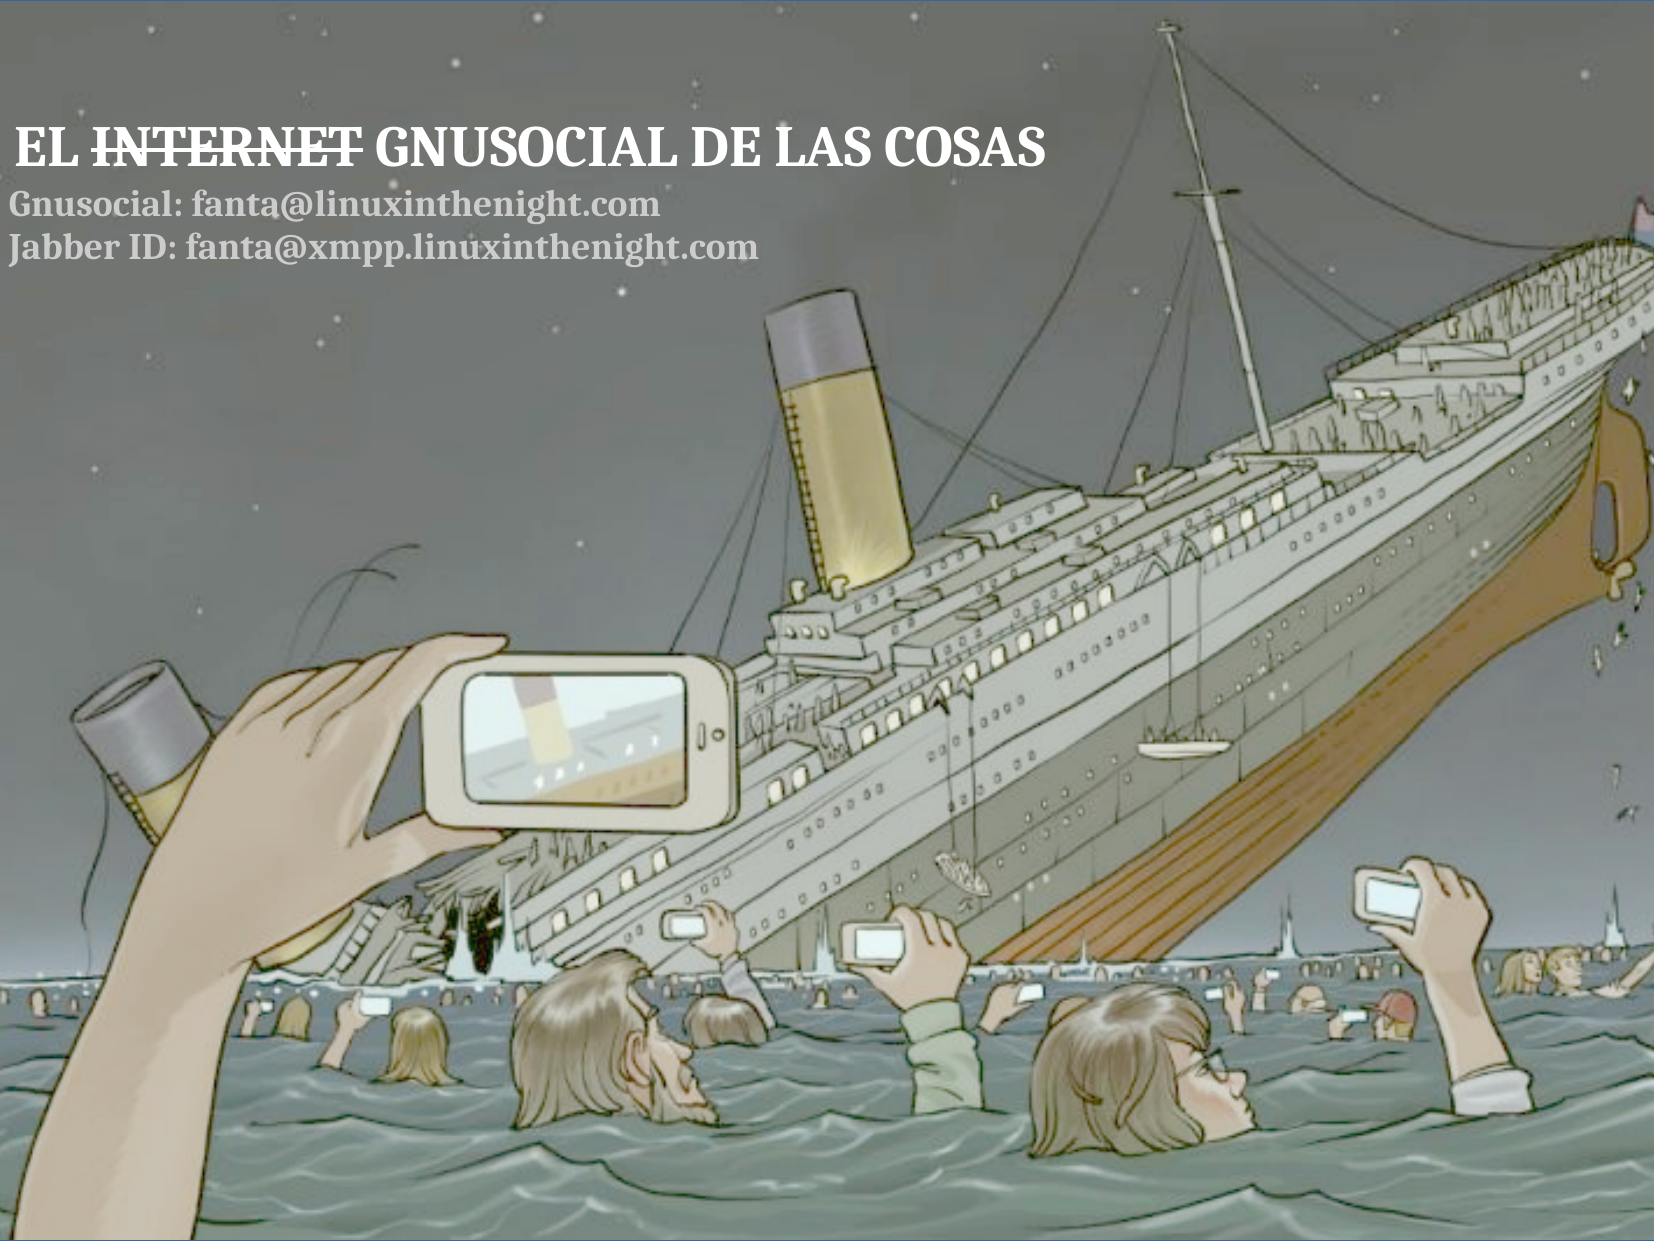

Gnusocial: fanta@linuxinthenight.com
Jabber ID: fanta@xmpp.linuxinthenight.com
EL INTERNET GNUSOCIAL DE LAS COSAS